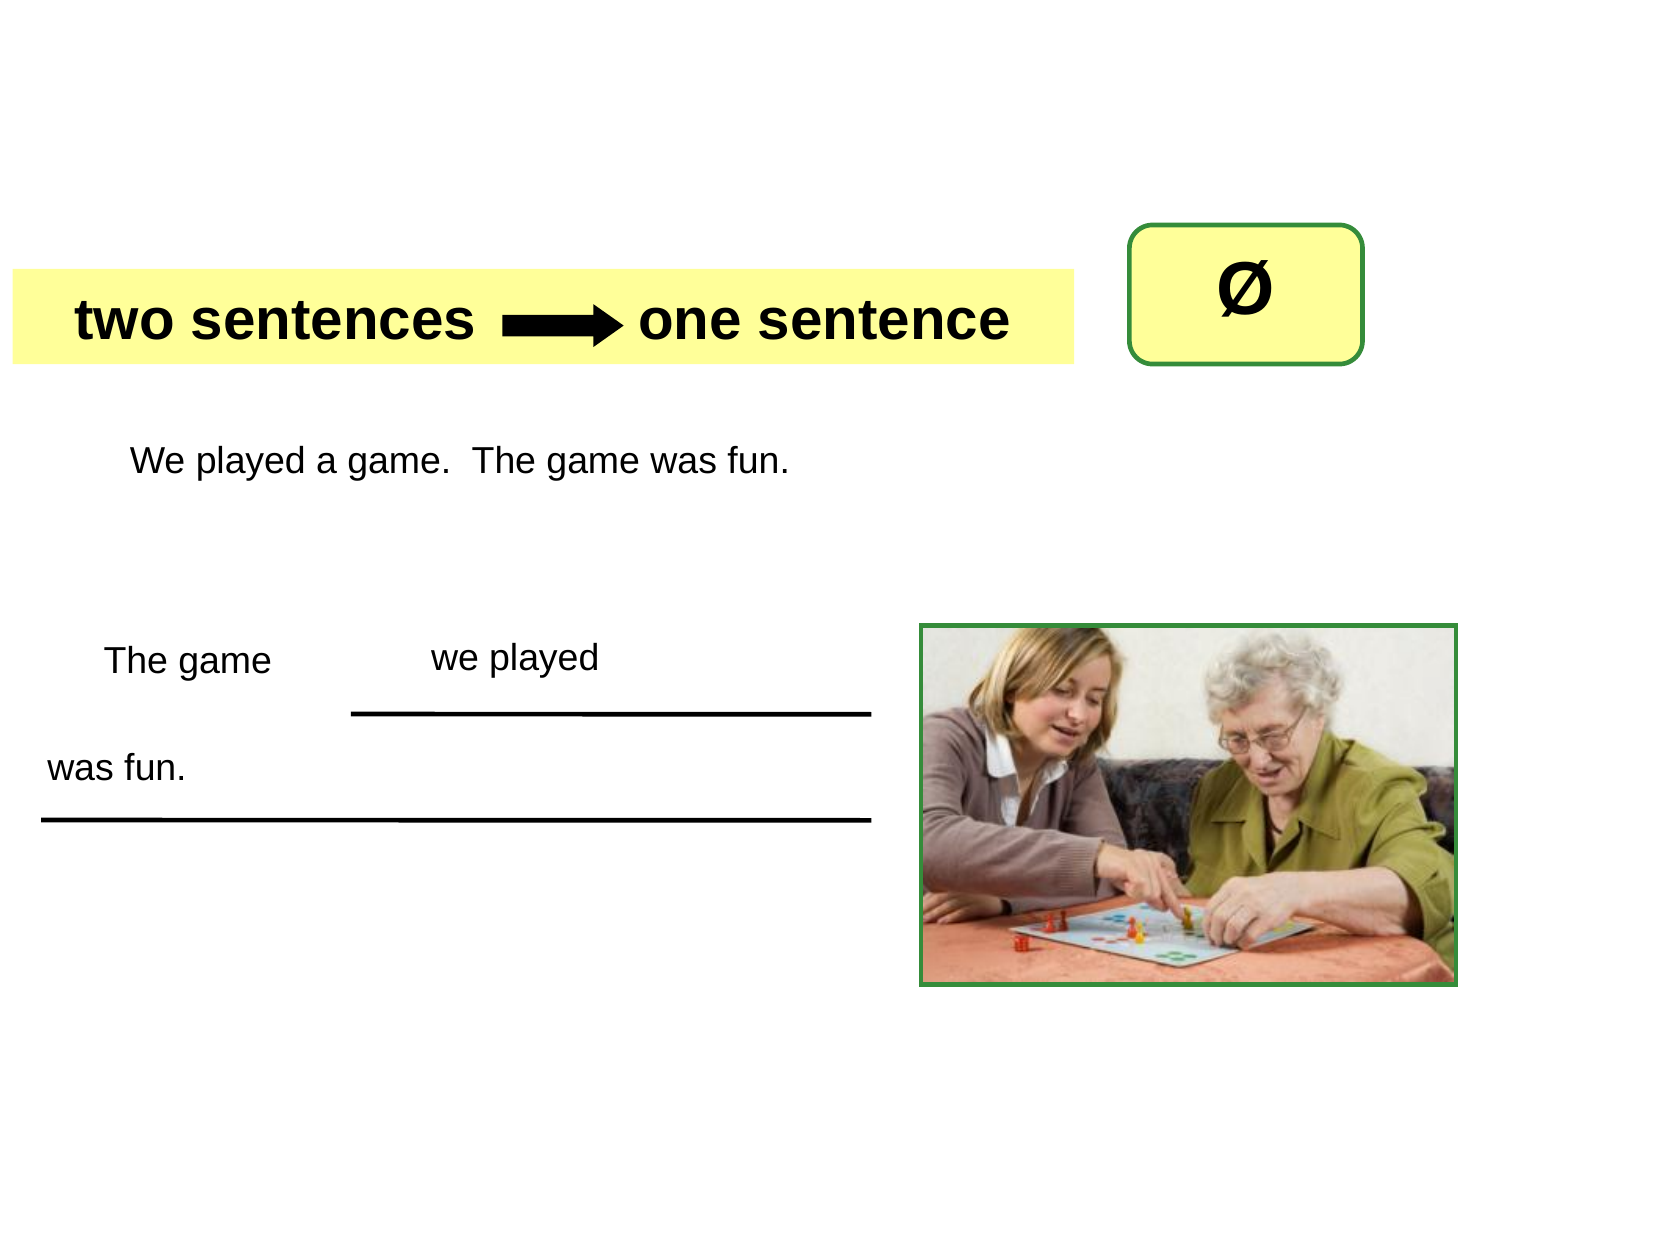

12-4 LET’S PRACTICE
Ø
two sentences one sentence
We played a game. The game was fun.
we played
The game
was fun.